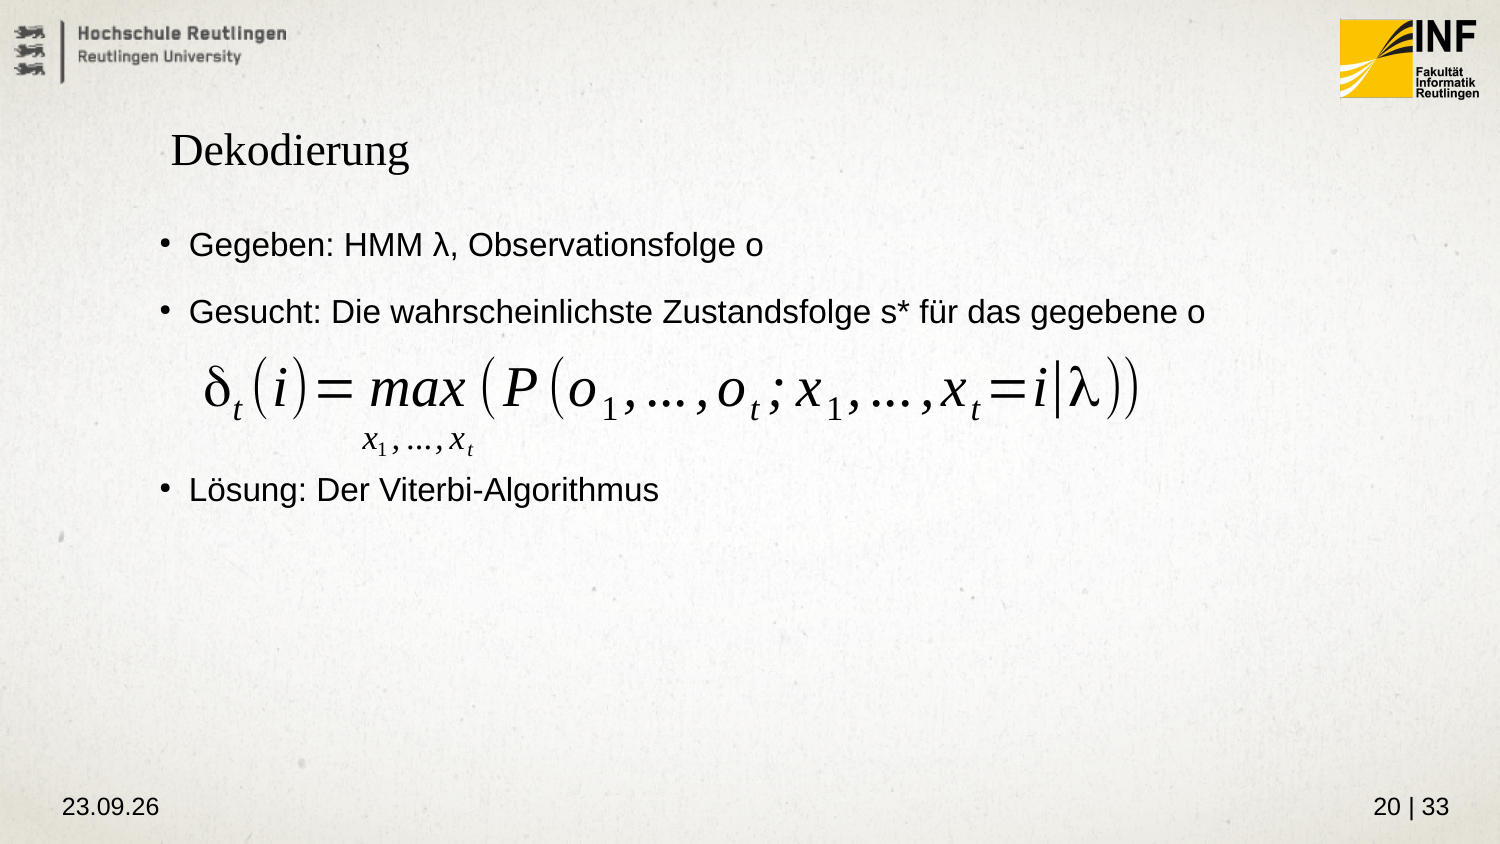

# Dekodierung
Gegeben: HMM λ, Observationsfolge o
Gesucht: Die wahrscheinlichste Zustandsfolge s* für das gegebene o
Lösung: Der Viterbi-Algorithmus